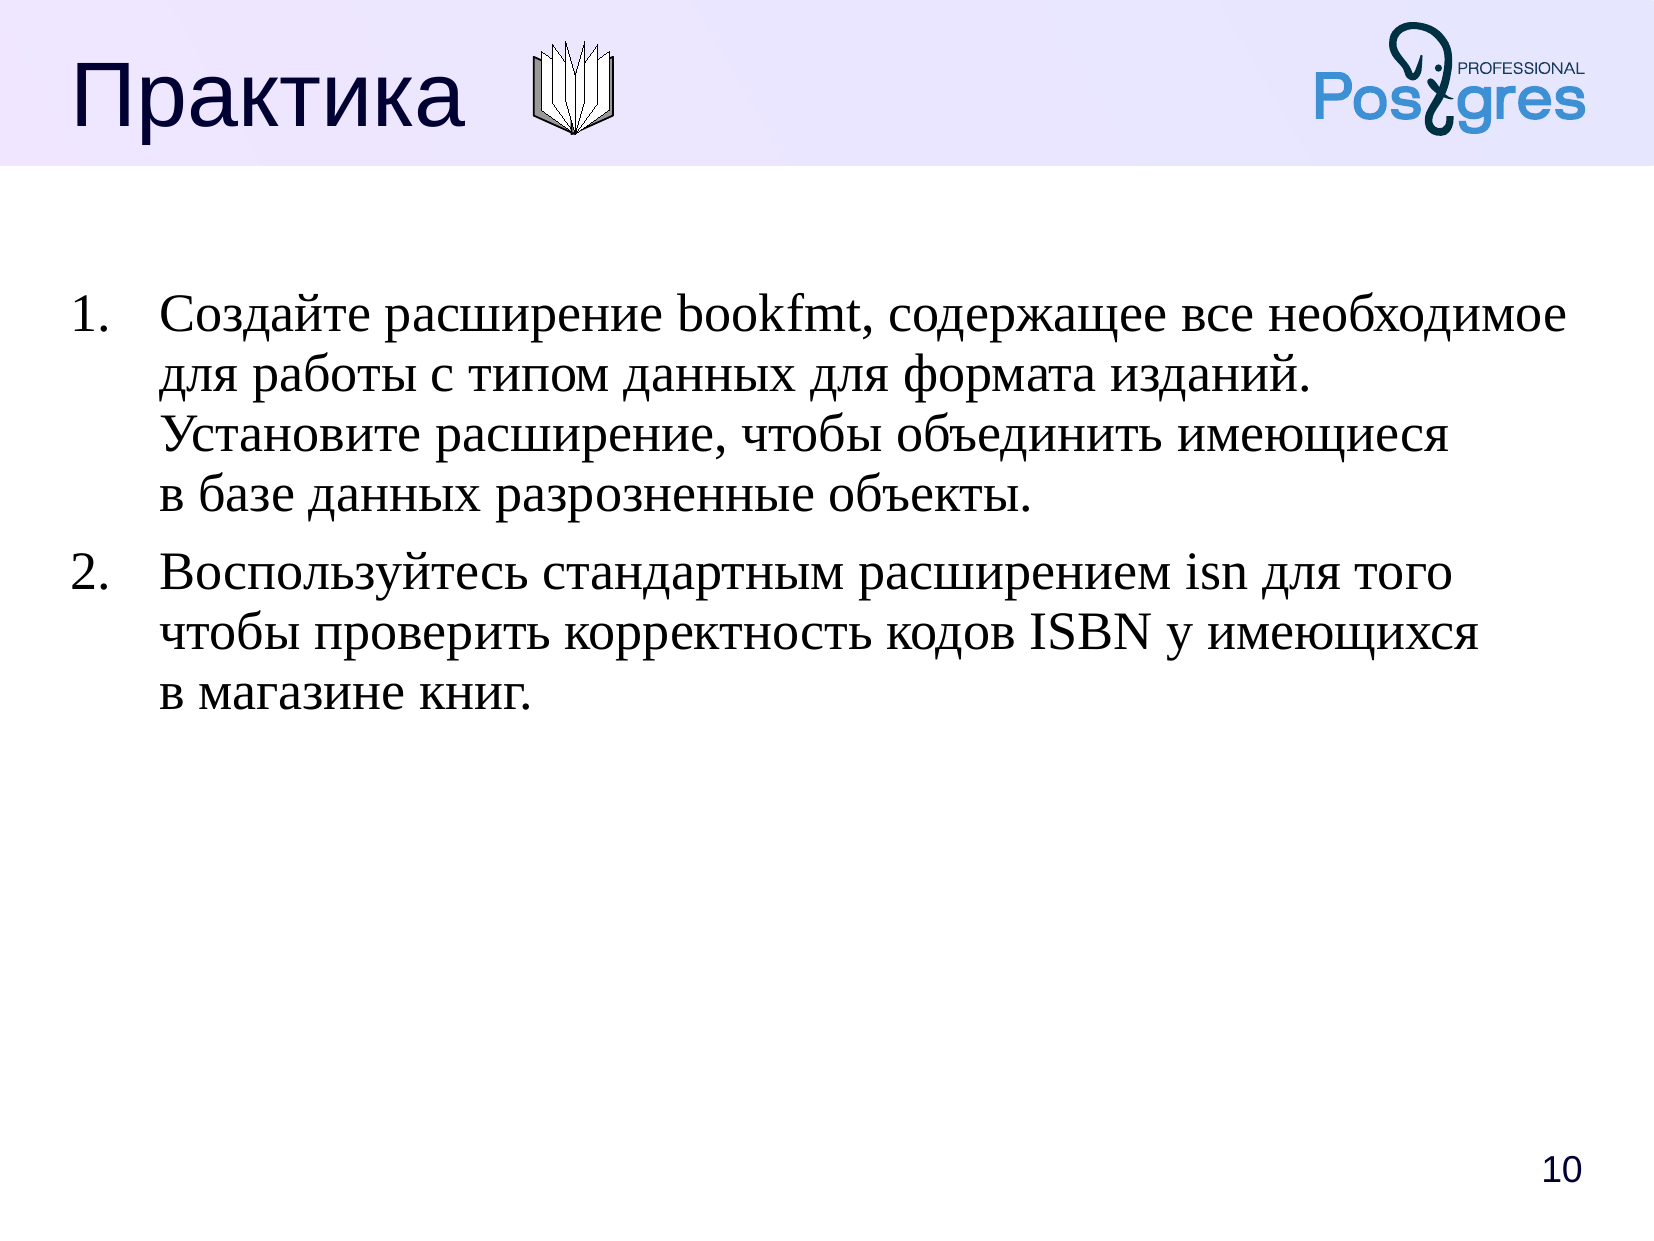

# Практика
Создайте расширение bookfmt, содержащее все необходимое для работы с типом данных для формата изданий.
Установите расширение, чтобы объединить имеющиеся
в базе данных разрозненные объекты.
Воспользуйтесь стандартным расширением isn для того чтобы проверить корректность кодов ISBN у имеющихся
в магазине книг.